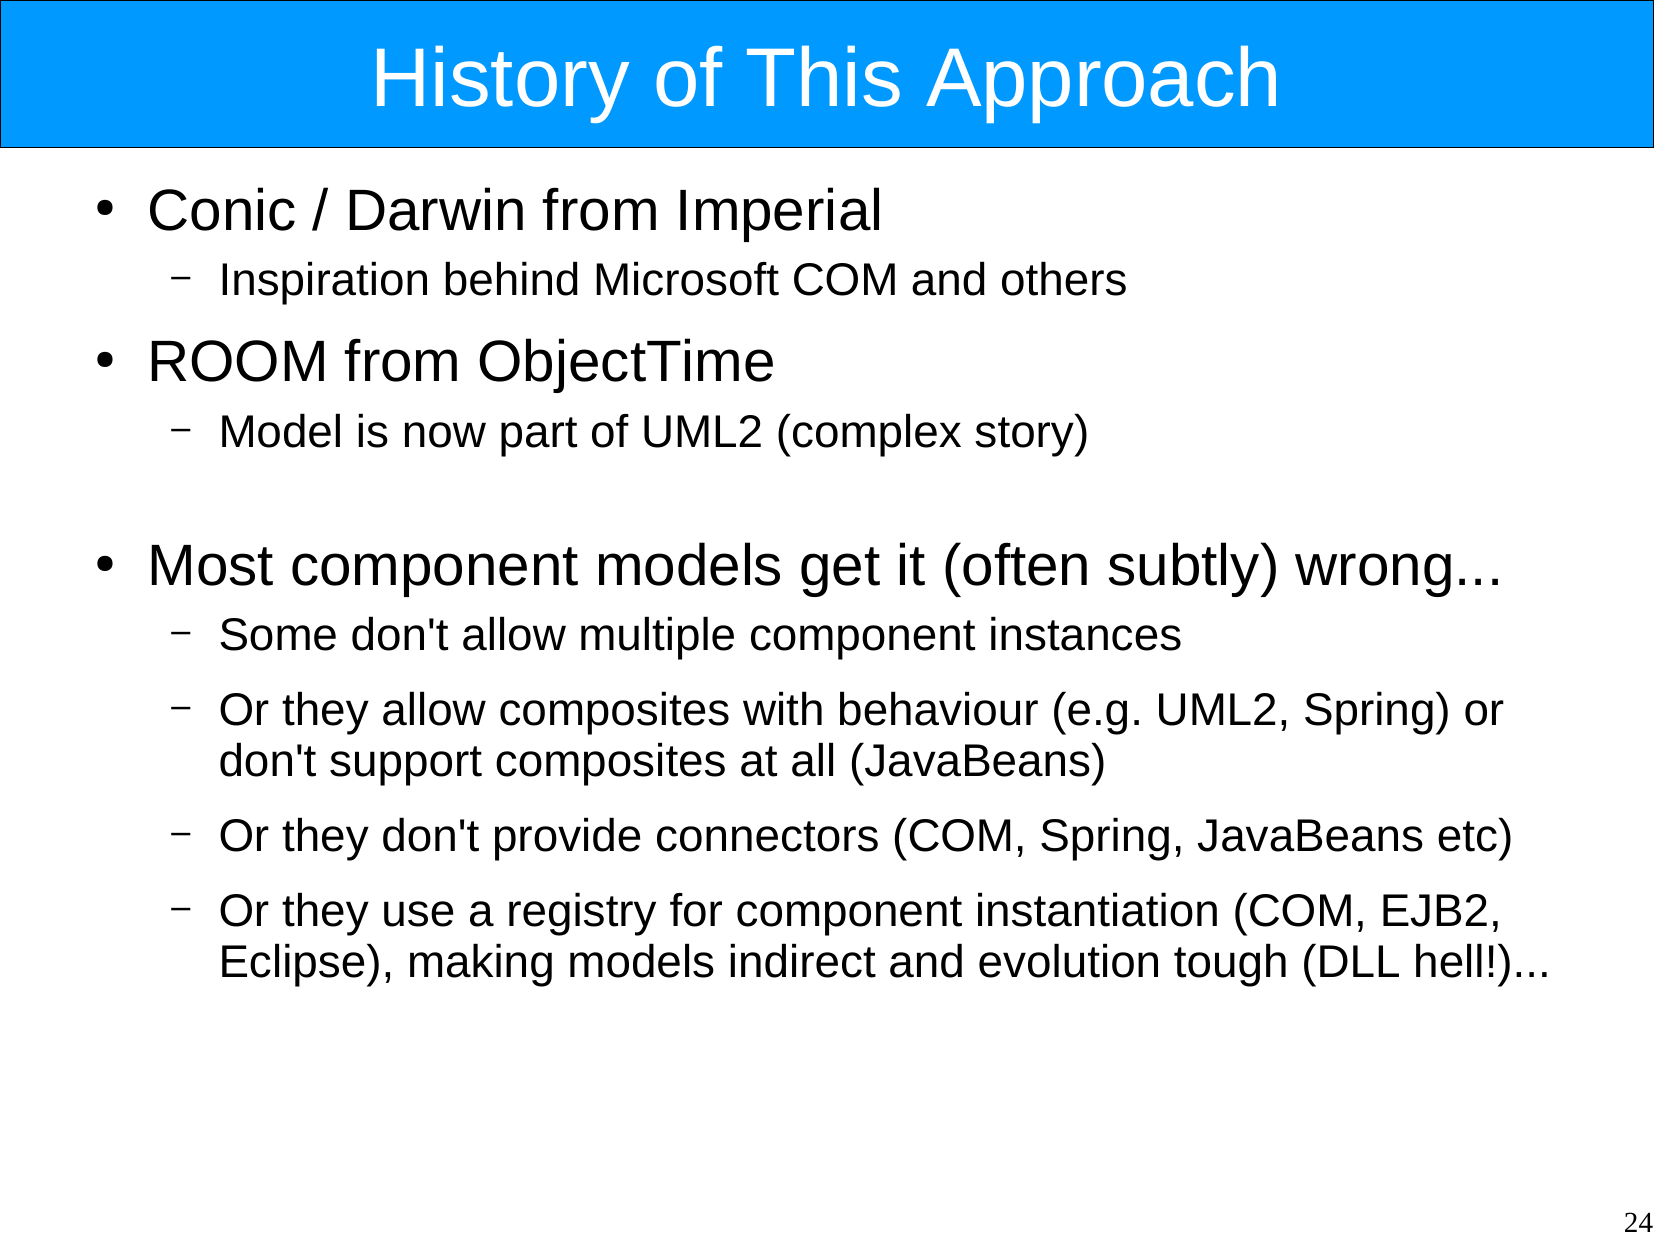

# History of This Approach
Conic / Darwin from Imperial
Inspiration behind Microsoft COM and others
ROOM from ObjectTime
Model is now part of UML2 (complex story)
Most component models get it (often subtly) wrong...
Some don't allow multiple component instances
Or they allow composites with behaviour (e.g. UML2, Spring) or don't support composites at all (JavaBeans)
Or they don't provide connectors (COM, Spring, JavaBeans etc)
Or they use a registry for component instantiation (COM, EJB2, Eclipse), making models indirect and evolution tough (DLL hell!)...
24